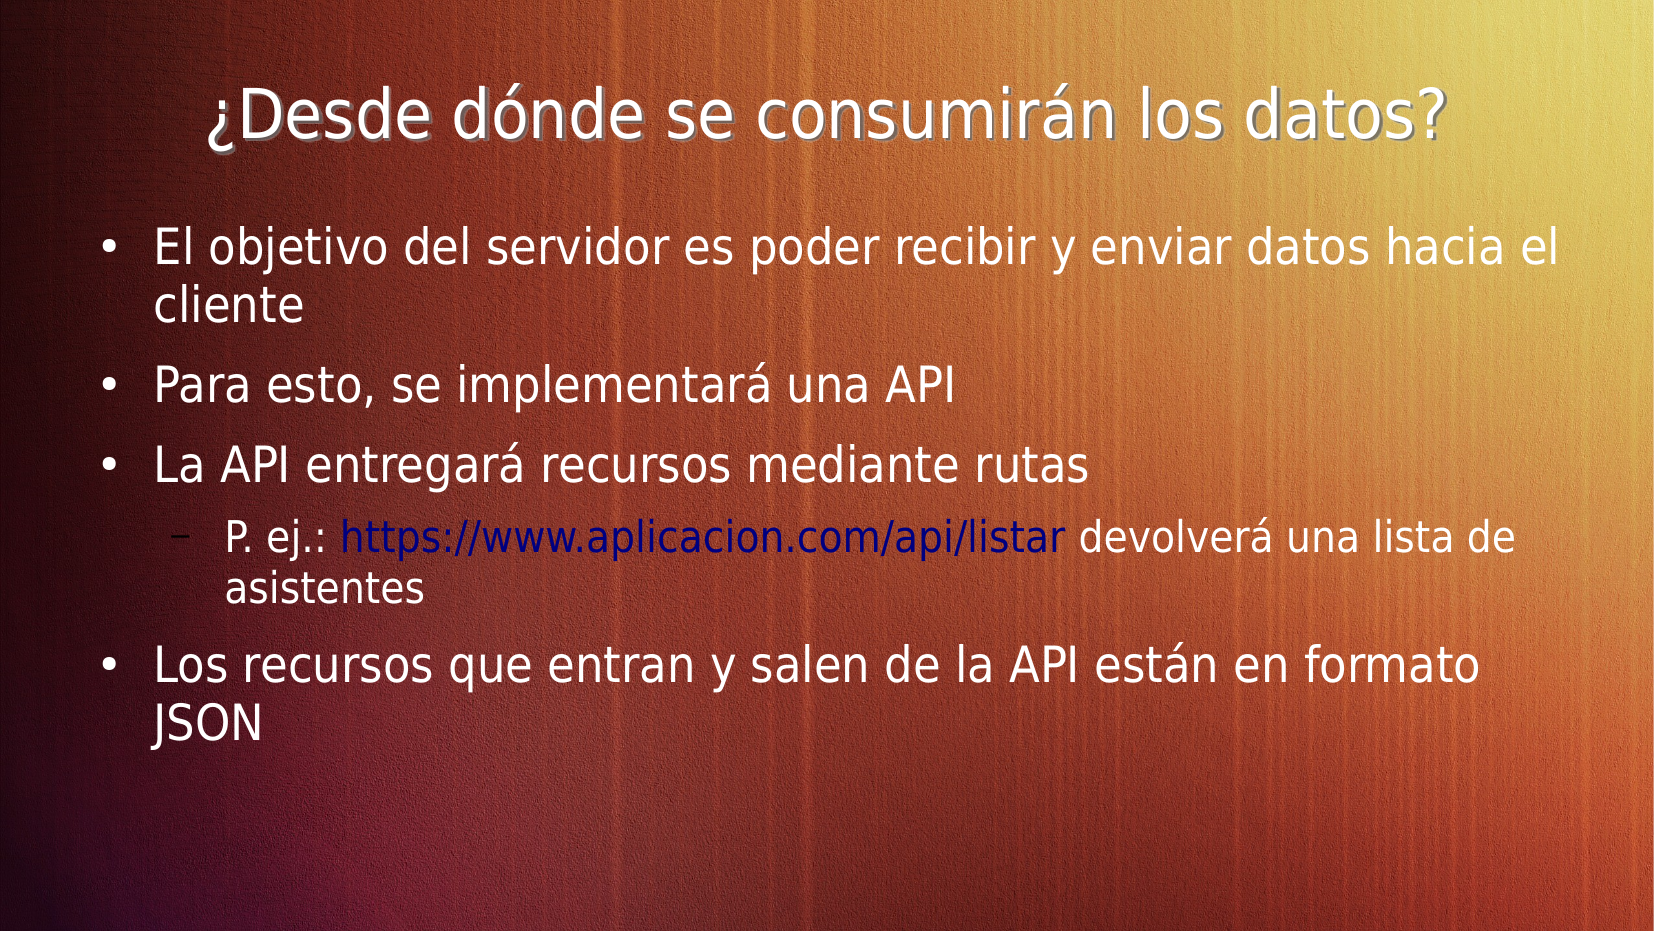

# ¿Desde dónde se consumirán los datos?
El objetivo del servidor es poder recibir y enviar datos hacia el cliente
Para esto, se implementará una API
La API entregará recursos mediante rutas
P. ej.: https://www.aplicacion.com/api/listar devolverá una lista de asistentes
Los recursos que entran y salen de la API están en formato JSON